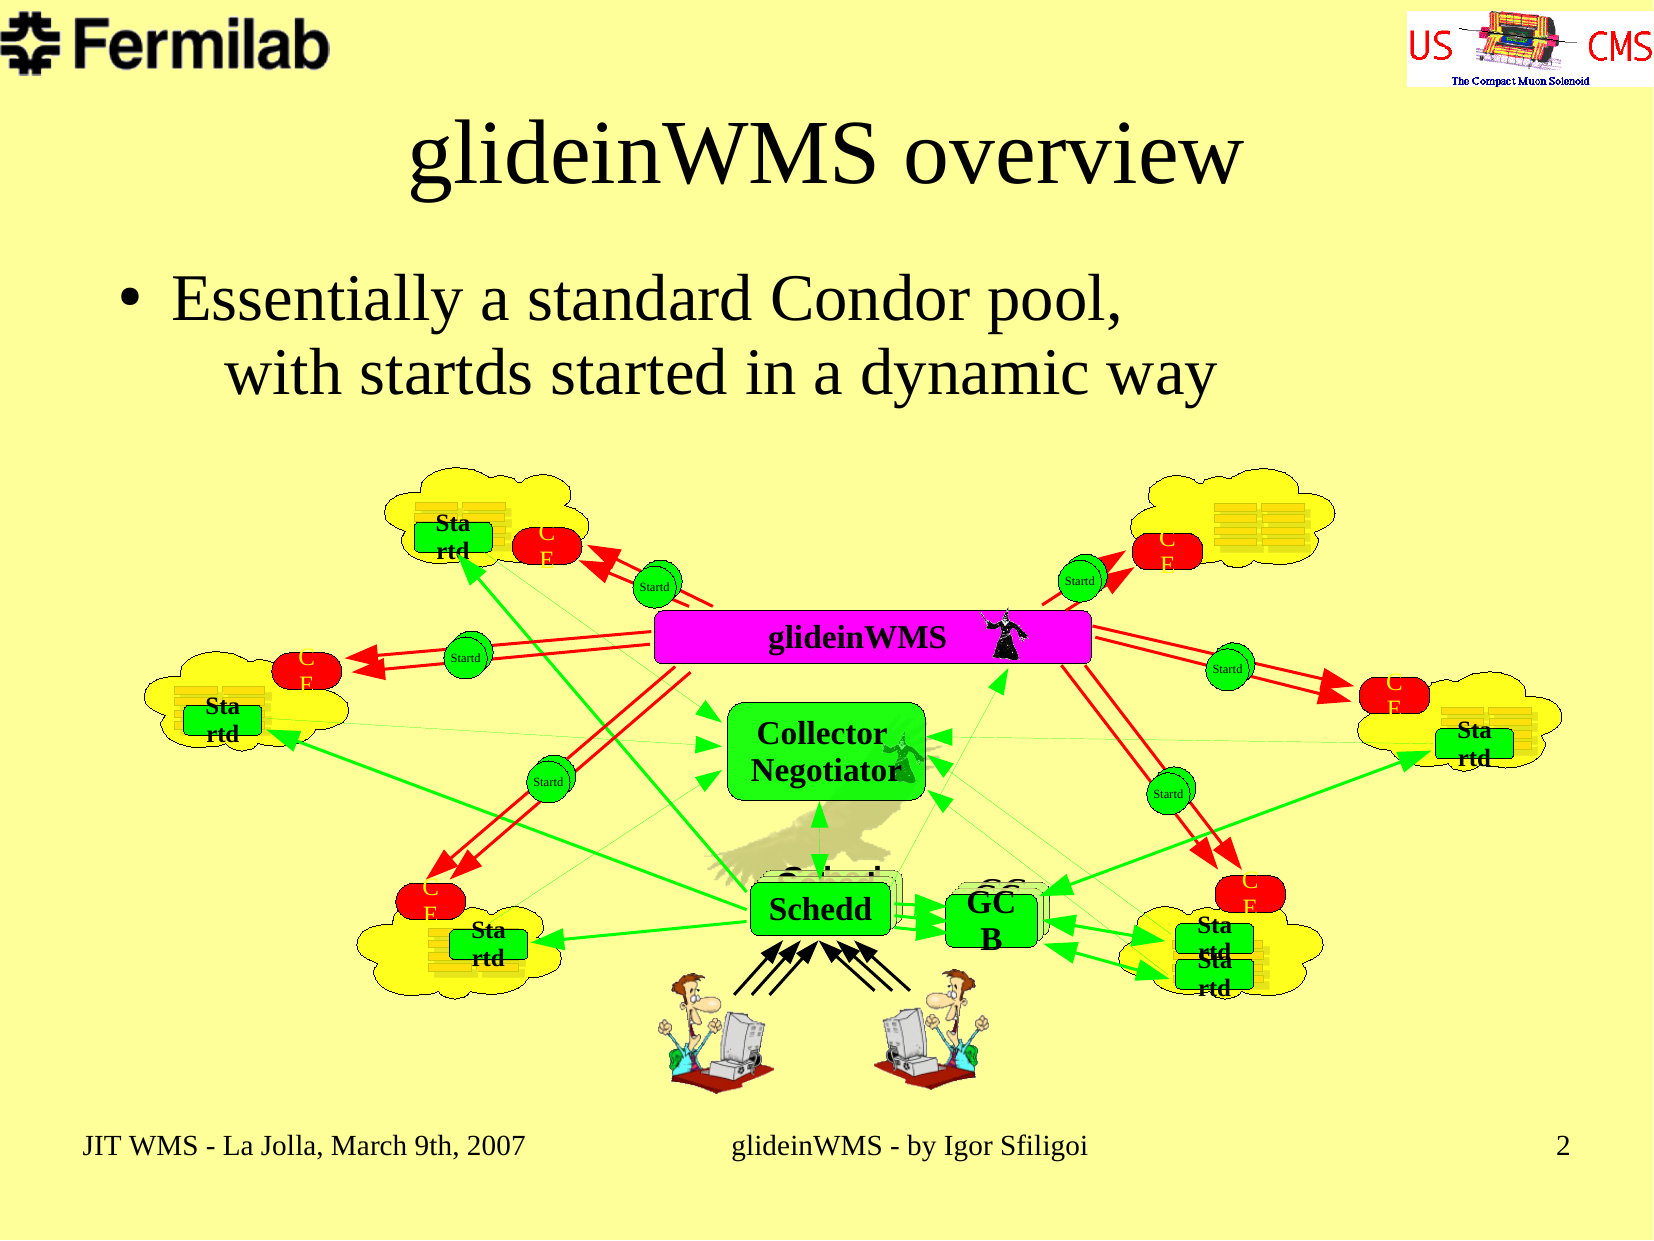

# glideinWMS overview
Essentially a standard Condor pool,
with startds started in a dynamic way
Startd
CE
CE
Startd
Startd
Startd
Startd
glideinWMS
Startd
Startd
Startd
Startd
CE
CE
Collector
Negotiator
Startd
Startd
Startd
Startd
Startd
Startd
Schedd
CE
Schedd
Schedd
GCB
CE
GCB
GCB
Startd
Startd
Startd
JIT WMS - La Jolla, March 9th, 2007
glideinWMS - by Igor Sfiligoi
2